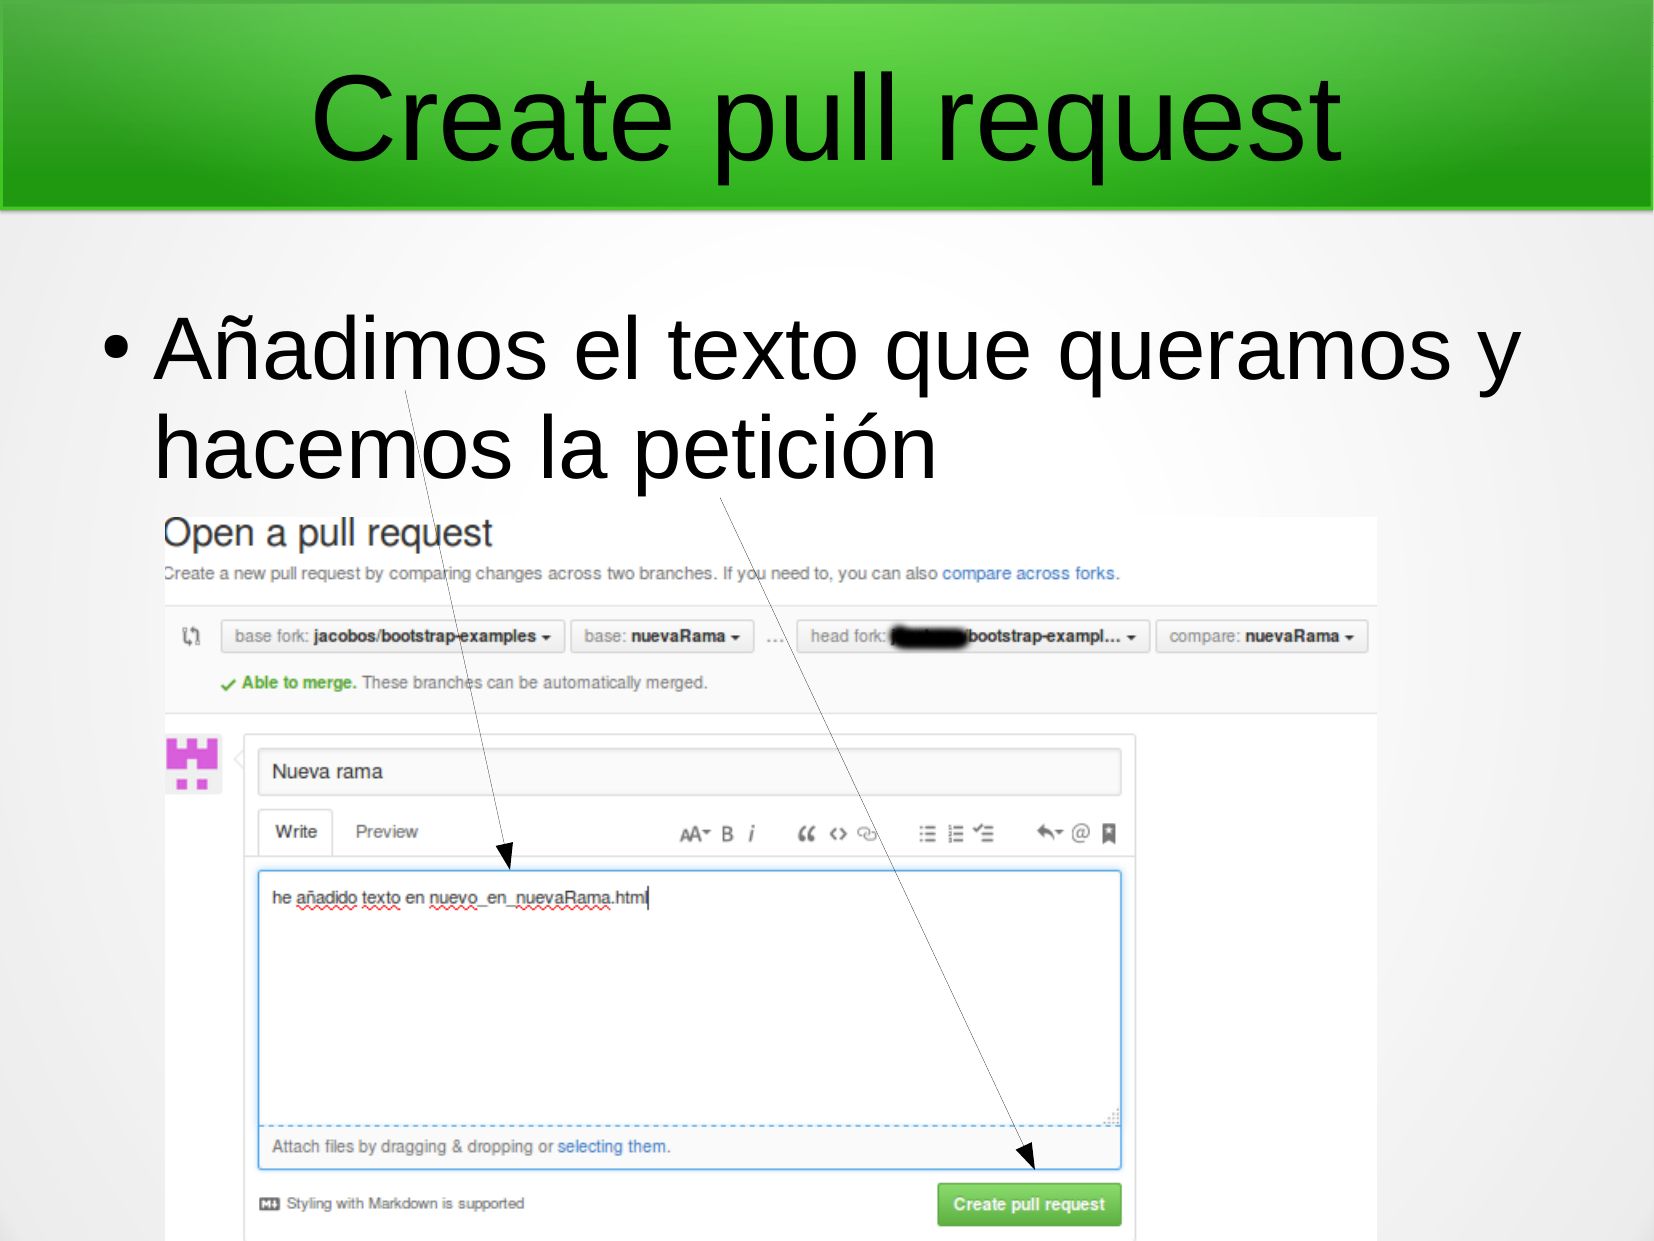

# Create pull request
Añadimos el texto que queramos y hacemos la petición